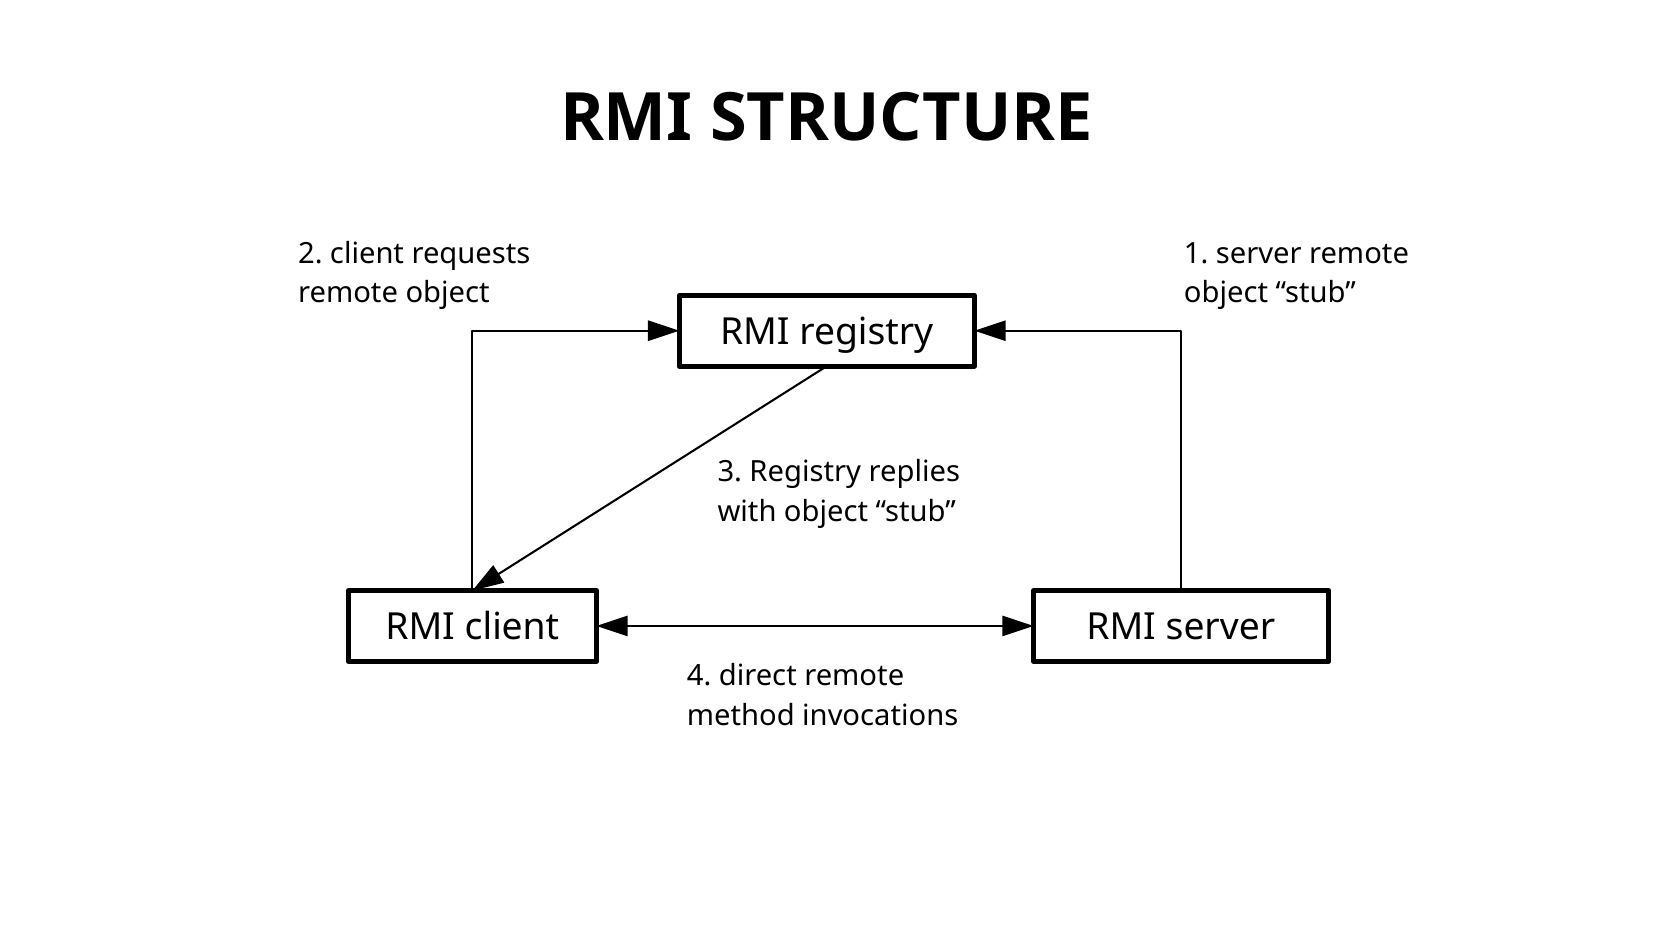

# RMI STRUCTURE
2. client requests remote object
1. server remote object “stub”
RMI registry
3. Registry replies with object “stub”
RMI client
RMI server
4. direct remote method invocations